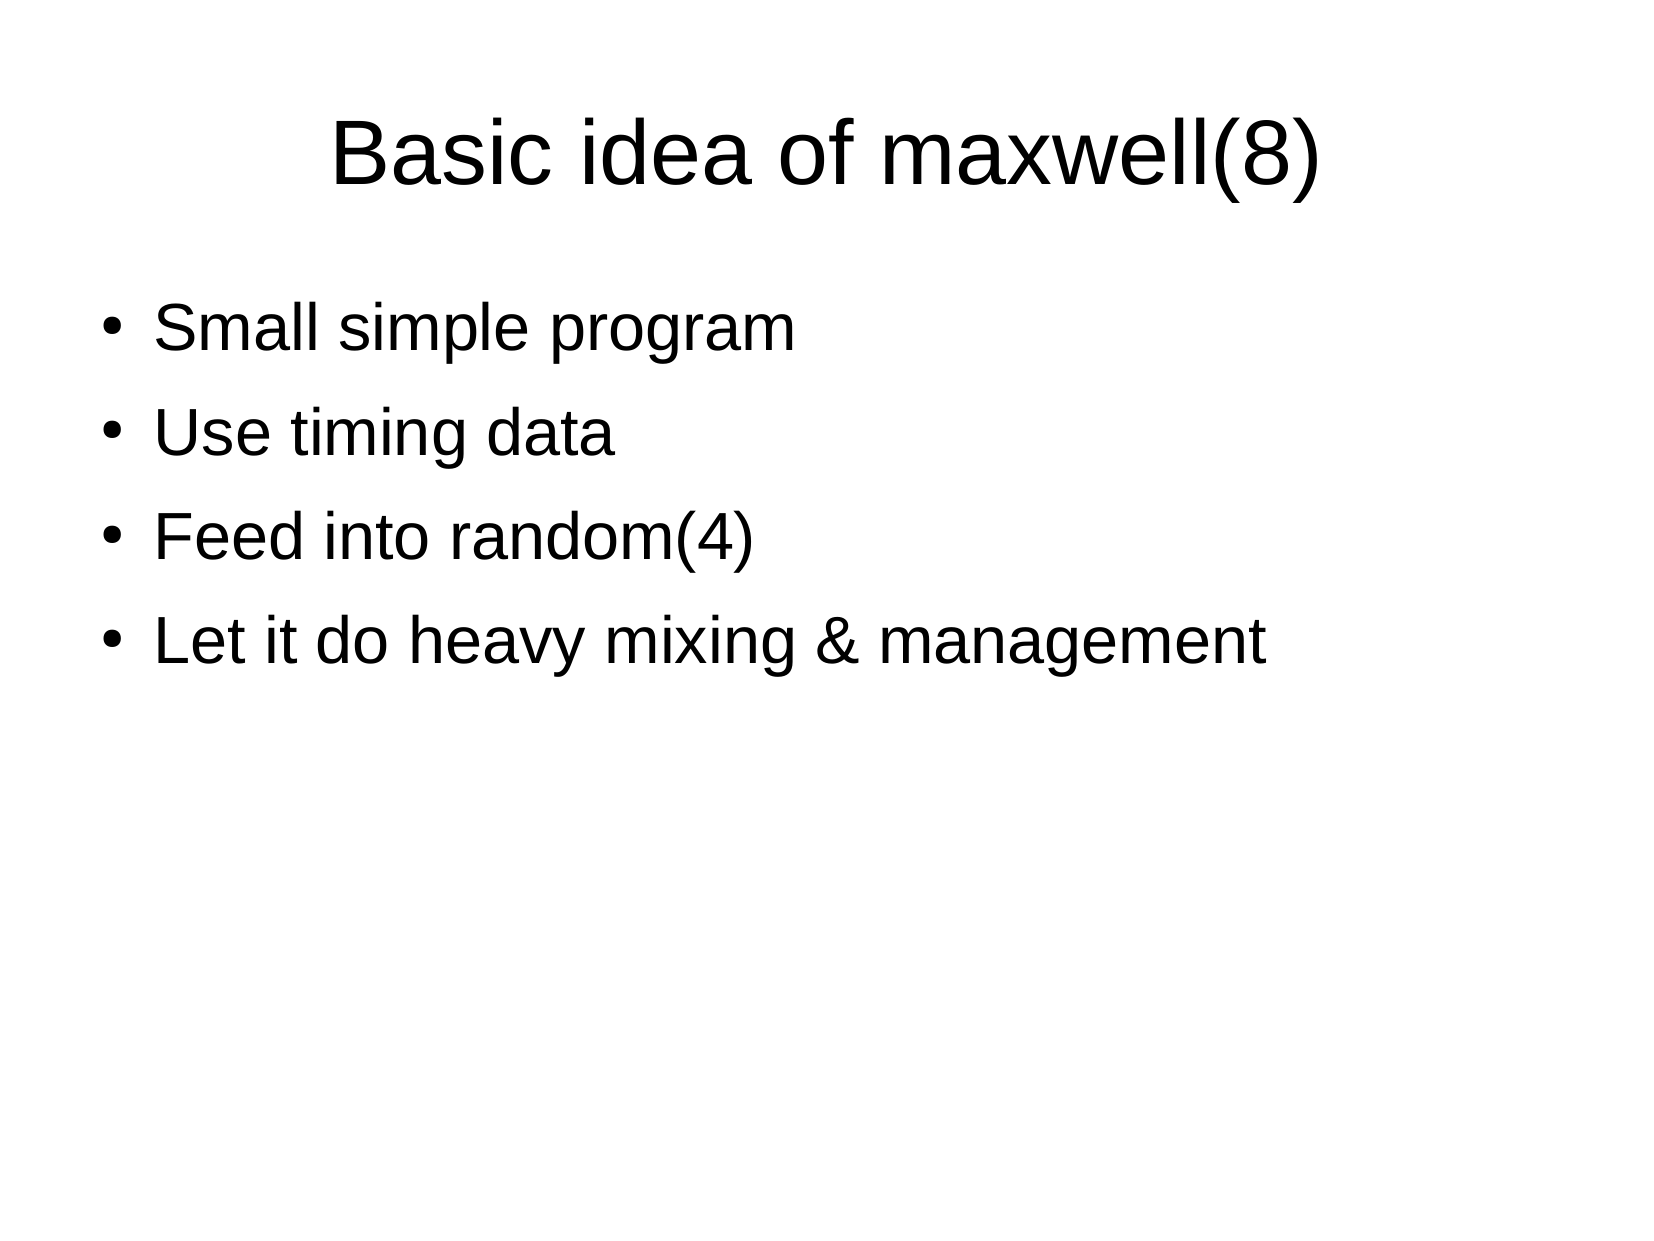

# Basic idea of maxwell(8)
Small simple program
Use timing data
Feed into random(4)
Let it do heavy mixing & management